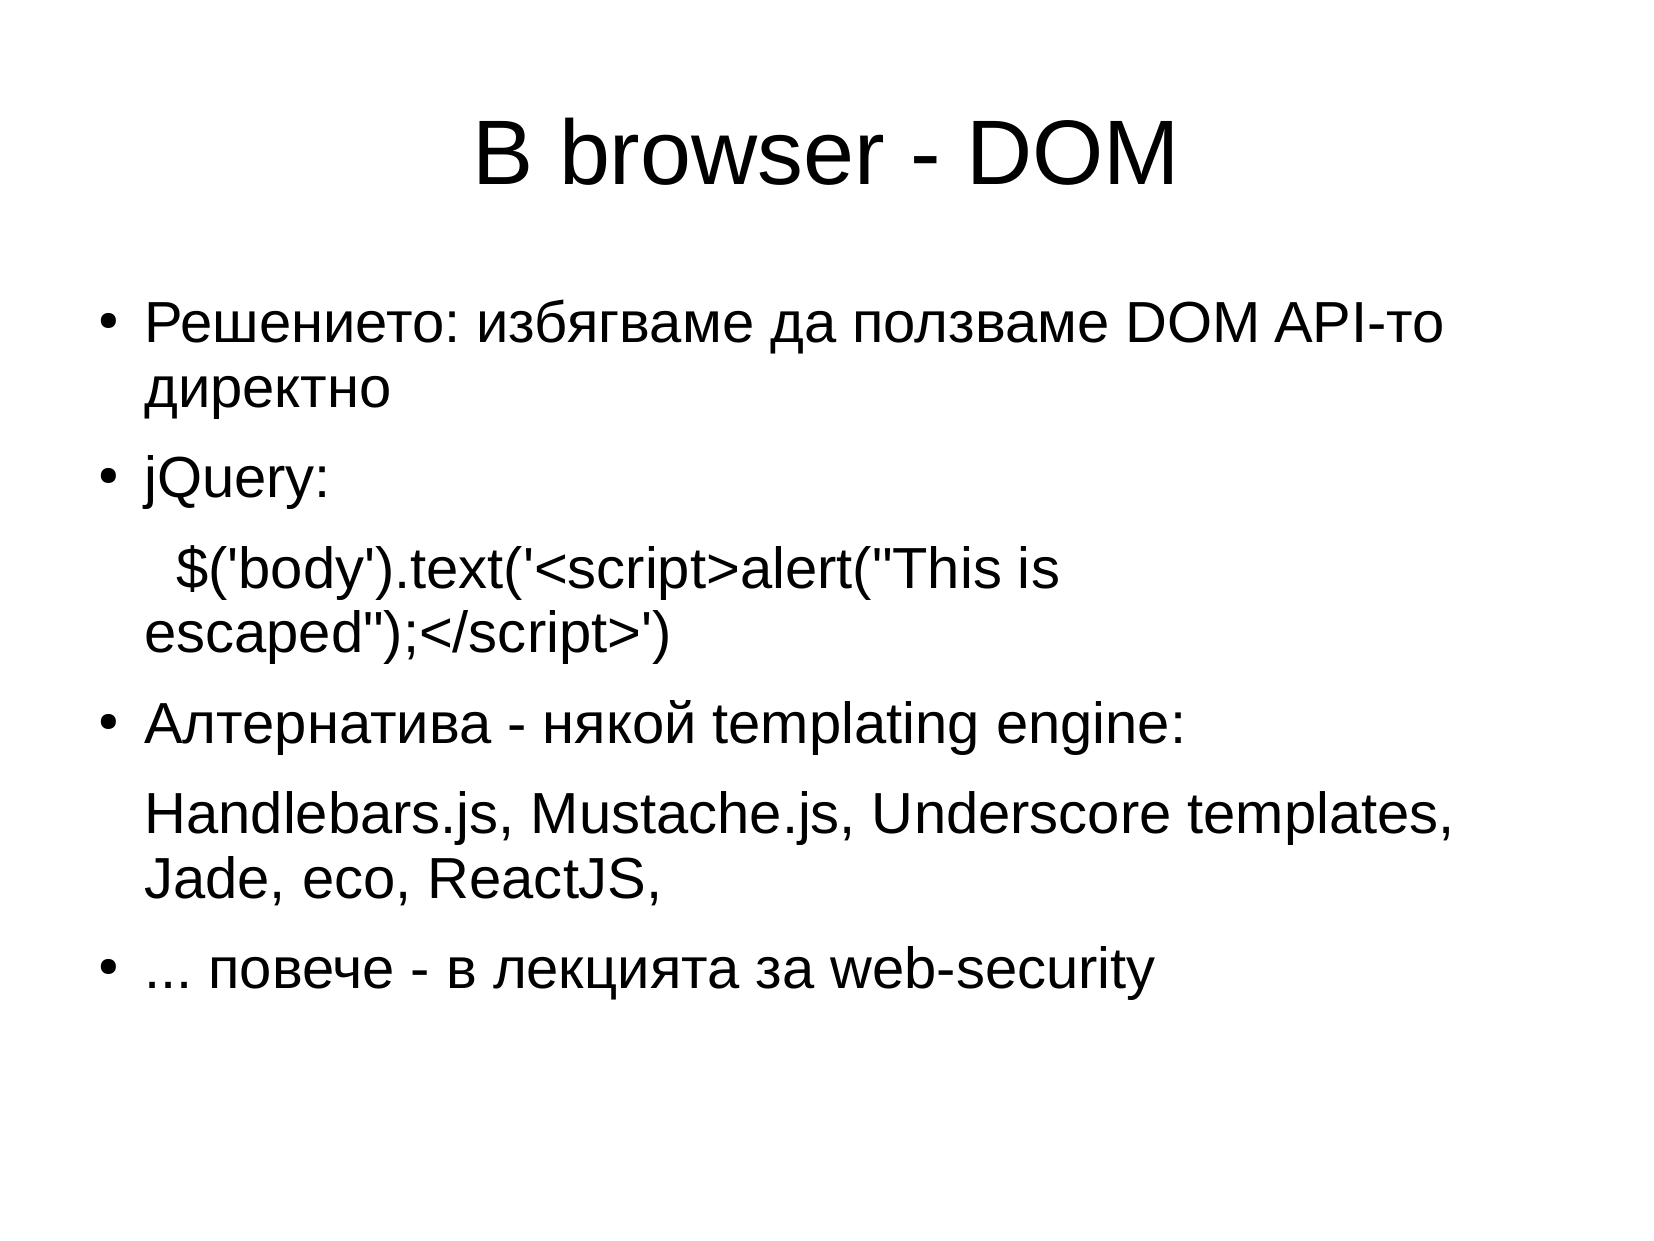

# В browser - DOM
Решението: избягваме да ползваме DOM API-то директно
jQuery:
 $('body').text('<script>alert("This is escaped");</script>')
Алтернатива - някой templating engine:
Handlebars.js, Mustache.js, Underscore templates, Jade, eco, ReactJS,
... повече - в лекцията за web-security